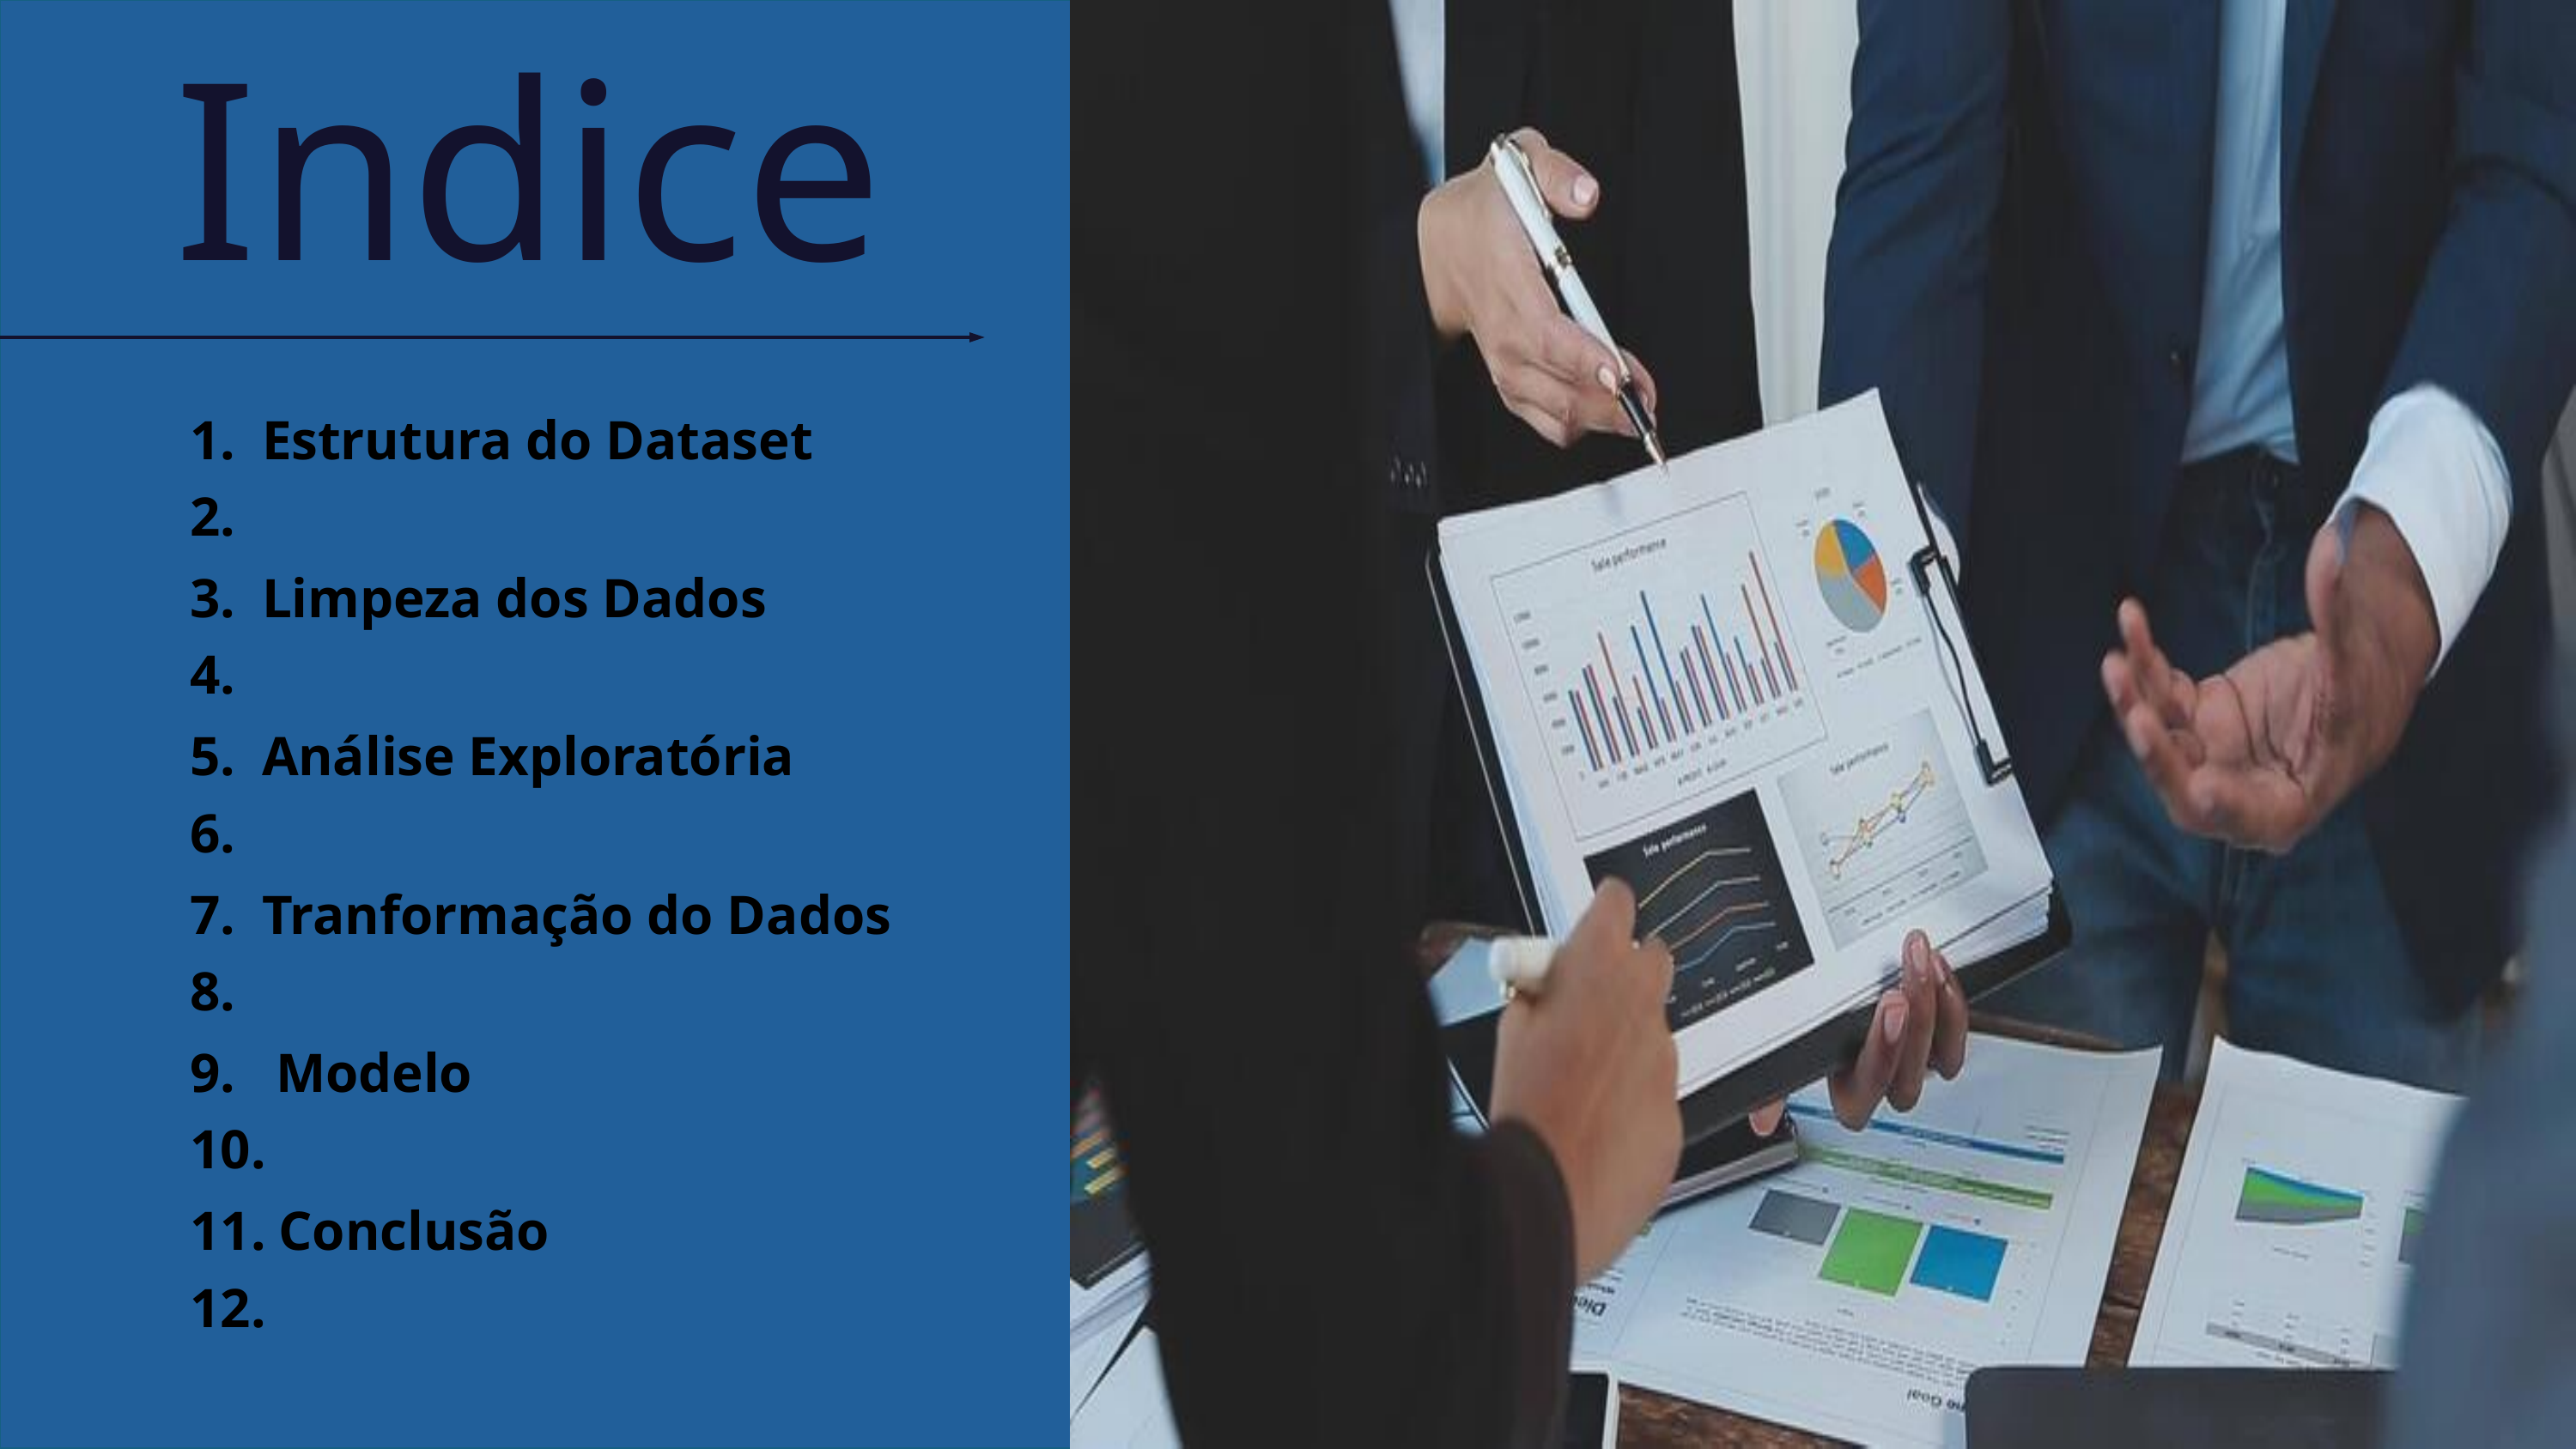

Indice
Estrutura do Dataset
Limpeza dos Dados
Análise Exploratória
Tranformação do Dados
 Modelo
 Conclusão